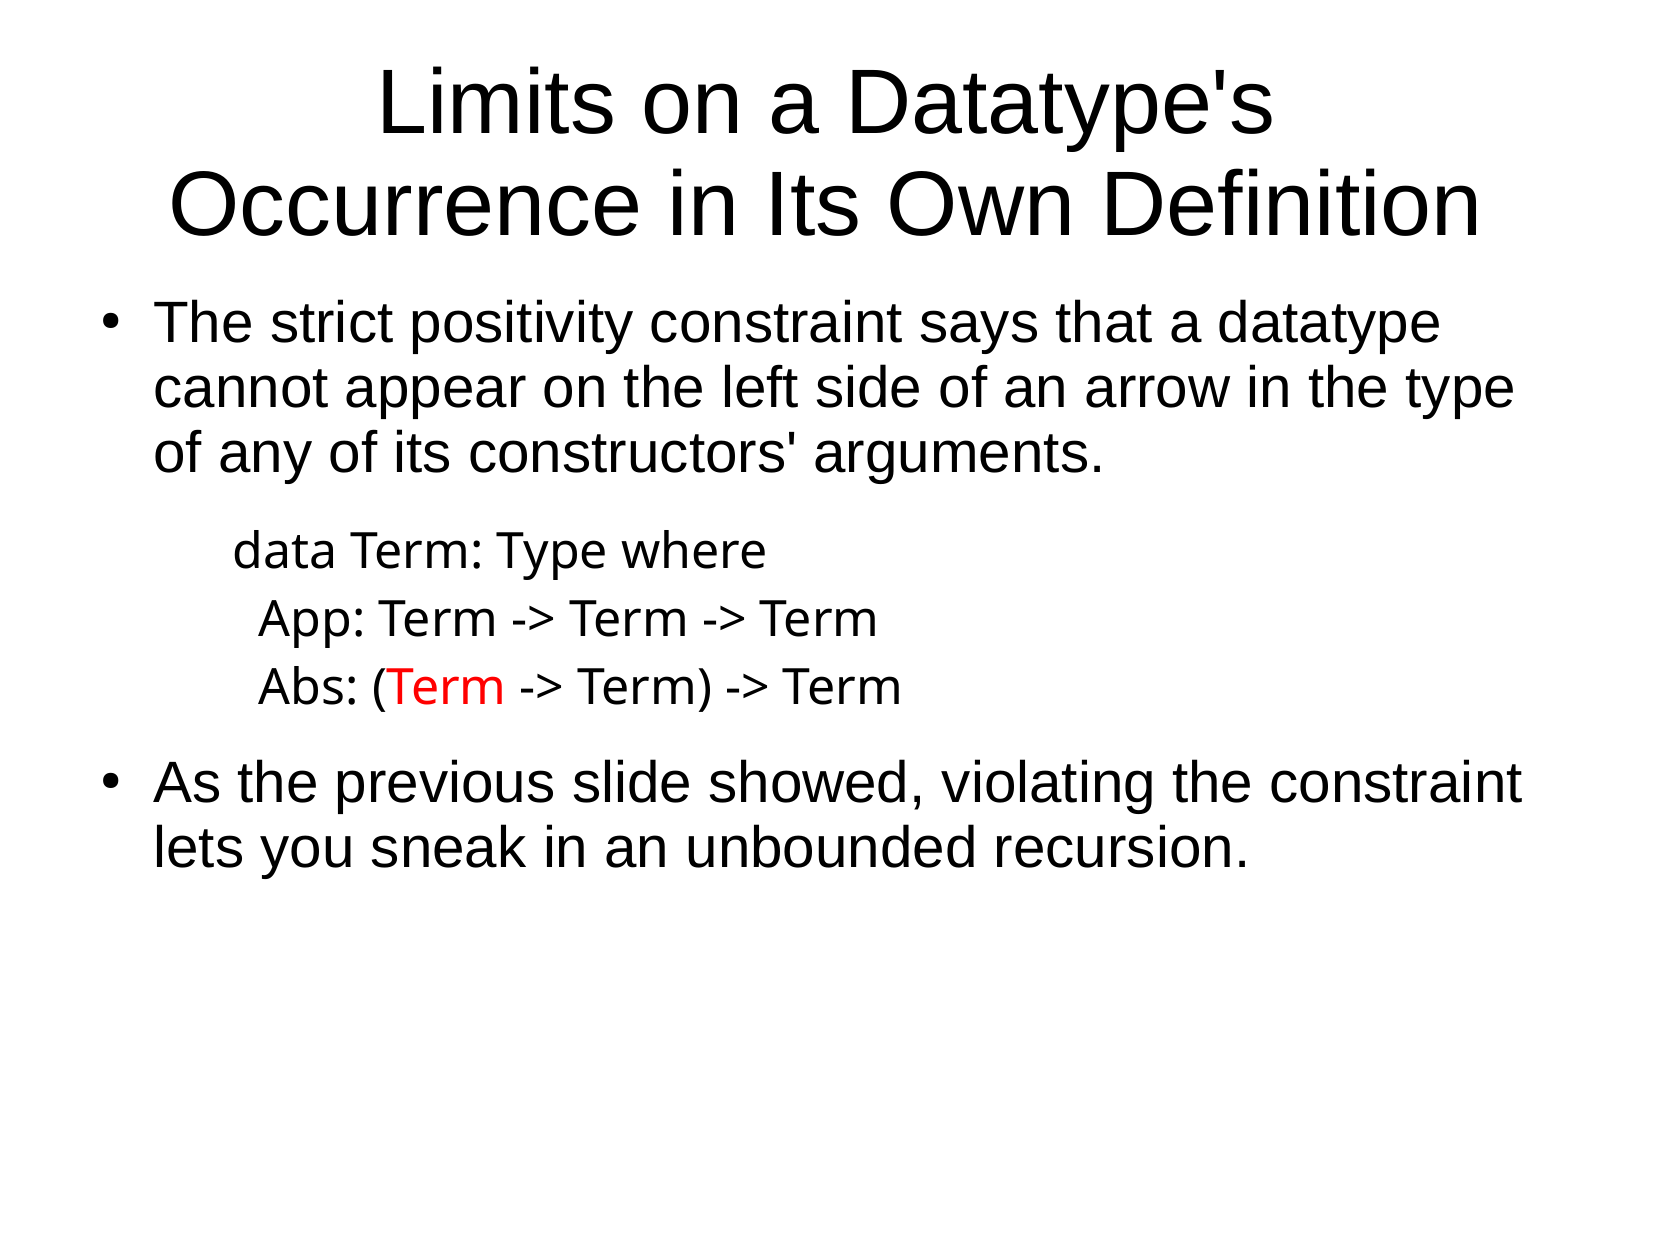

# Limits on a Datatype's Occurrence in Its Own Definition
The strict positivity constraint says that a datatype cannot appear on the left side of an arrow in the type of any of its constructors' arguments.
data Term: Type where
 App: Term -> Term -> Term
 Abs: (Term -> Term) -> Term
As the previous slide showed, violating the constraint lets you sneak in an unbounded recursion.